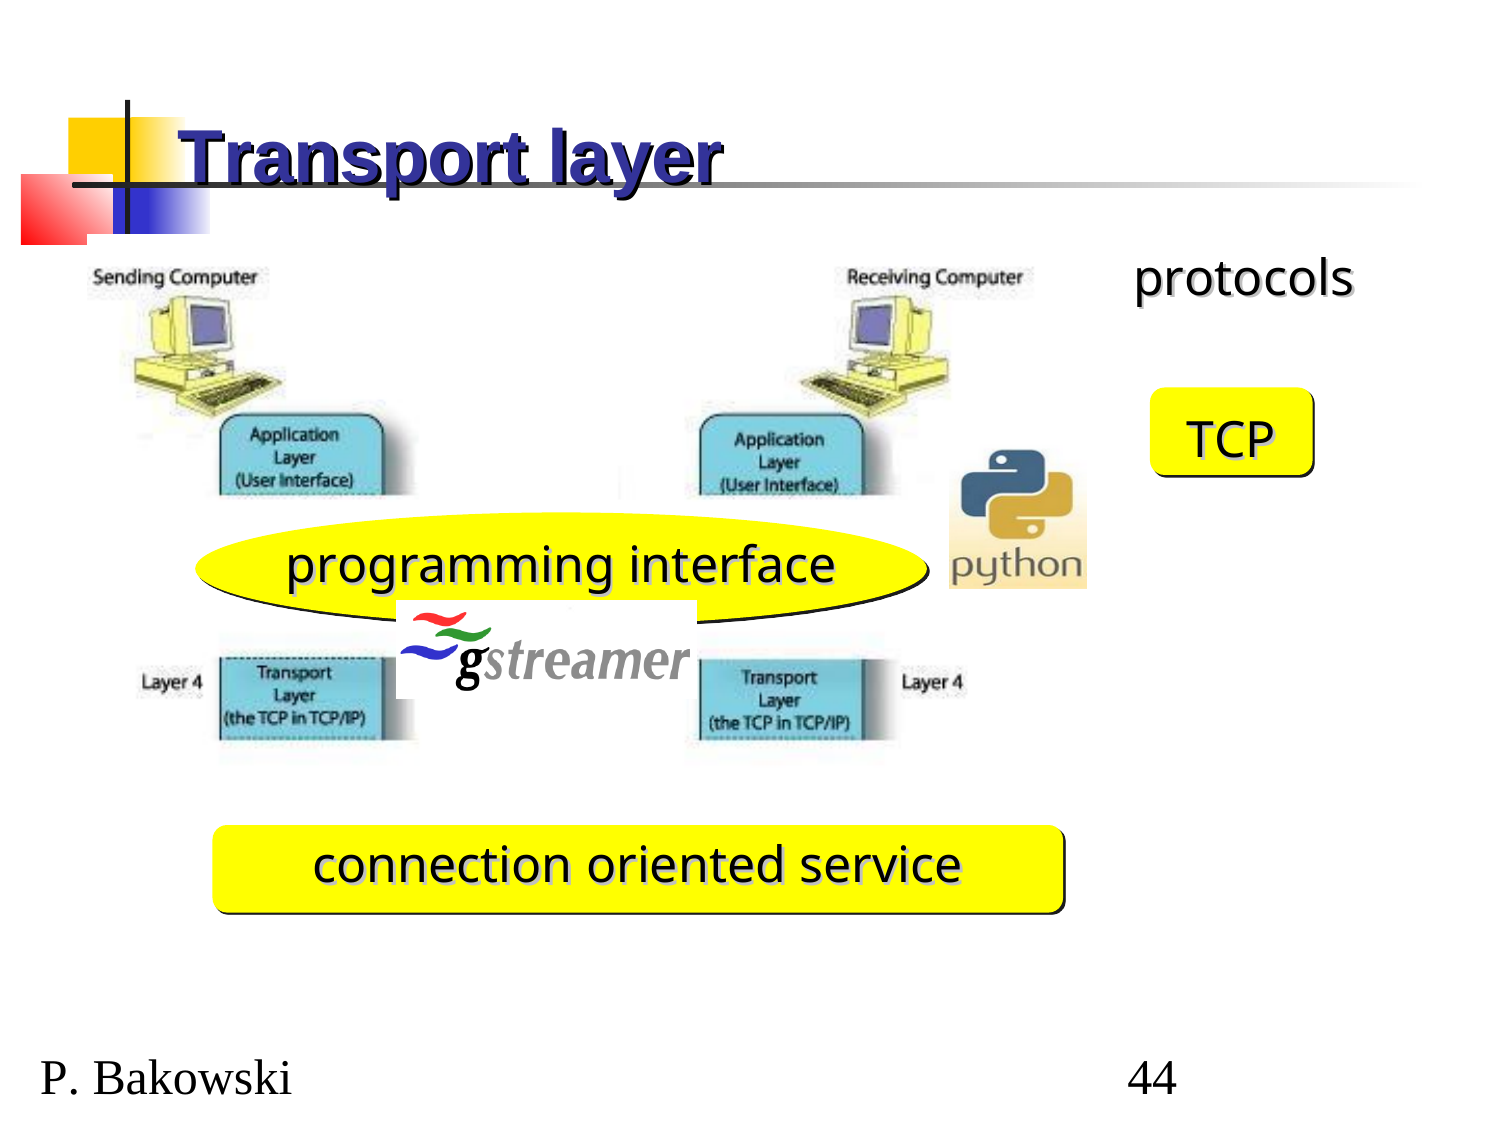

# Transport layer
protocols
TCP
programming interface
connection oriented service
P.Bakowski
44